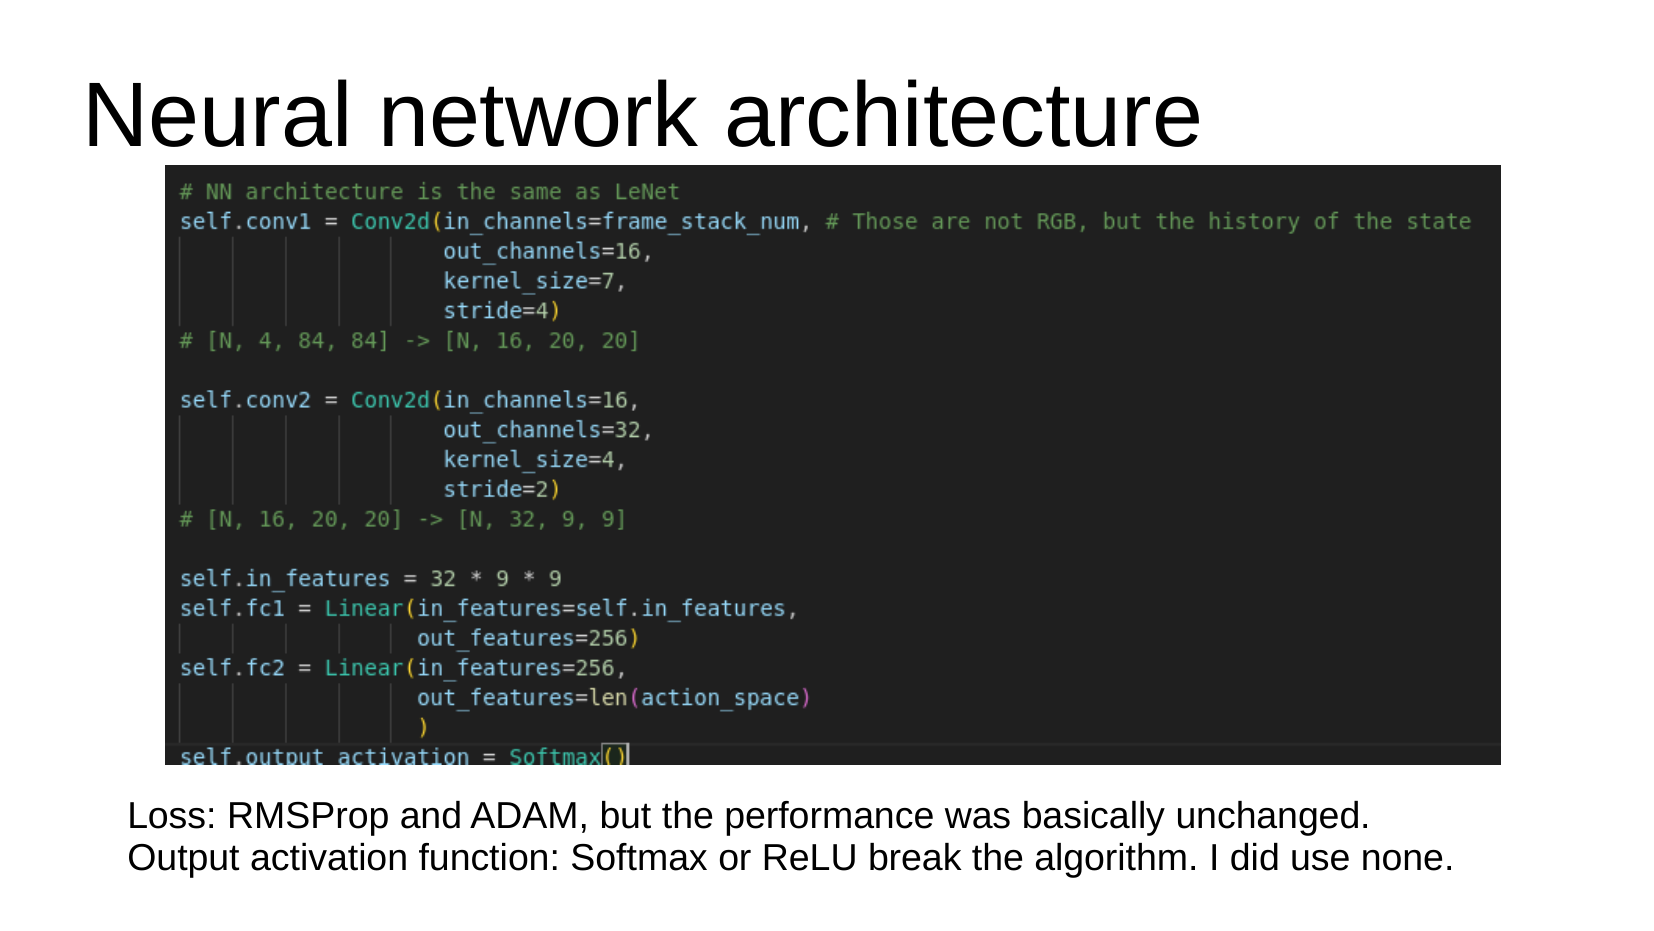

# Neural network architecture
Loss: RMSProp and ADAM, but the performance was basically unchanged.
Output activation function: Softmax or ReLU break the algorithm. I did use none.